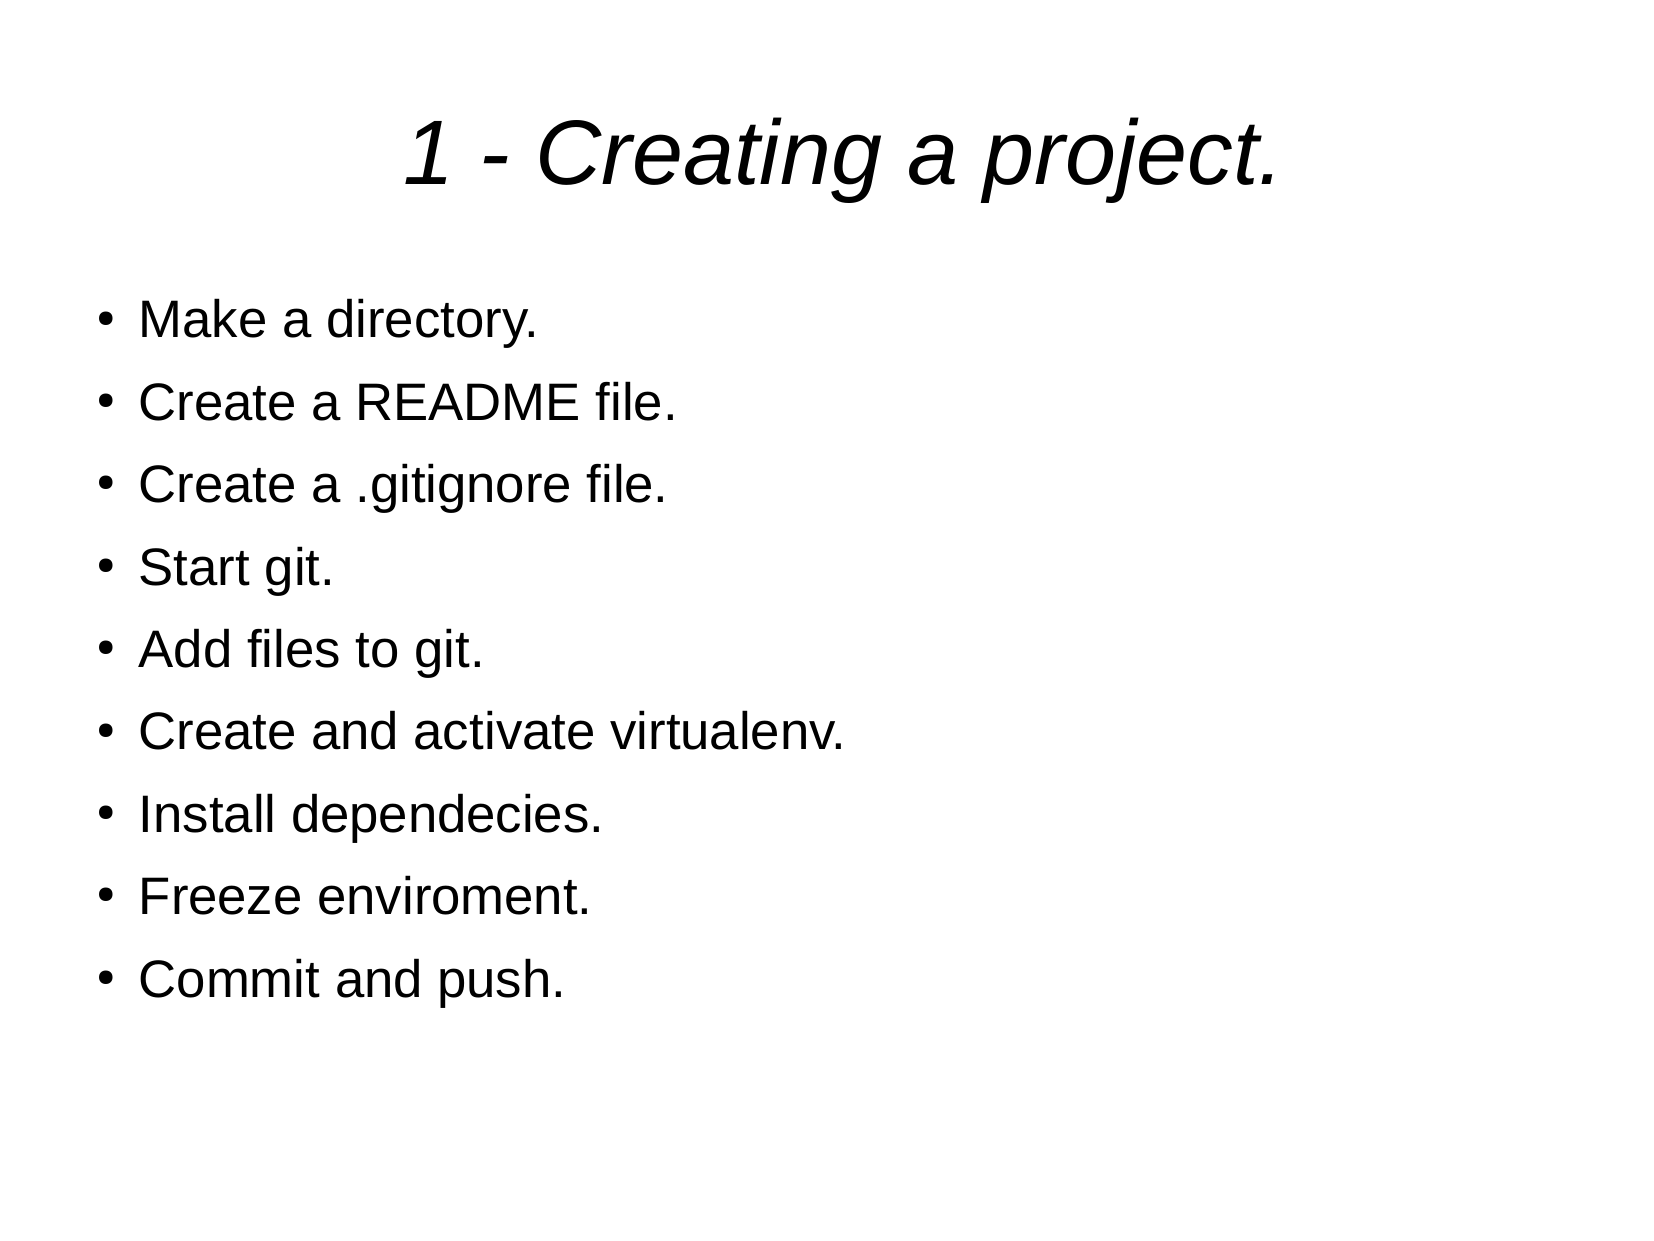

# 1 - Creating a project.
Make a directory.
Create a README file.
Create a .gitignore file.
Start git.
Add files to git.
Create and activate virtualenv.
Install dependecies.
Freeze enviroment.
Commit and push.